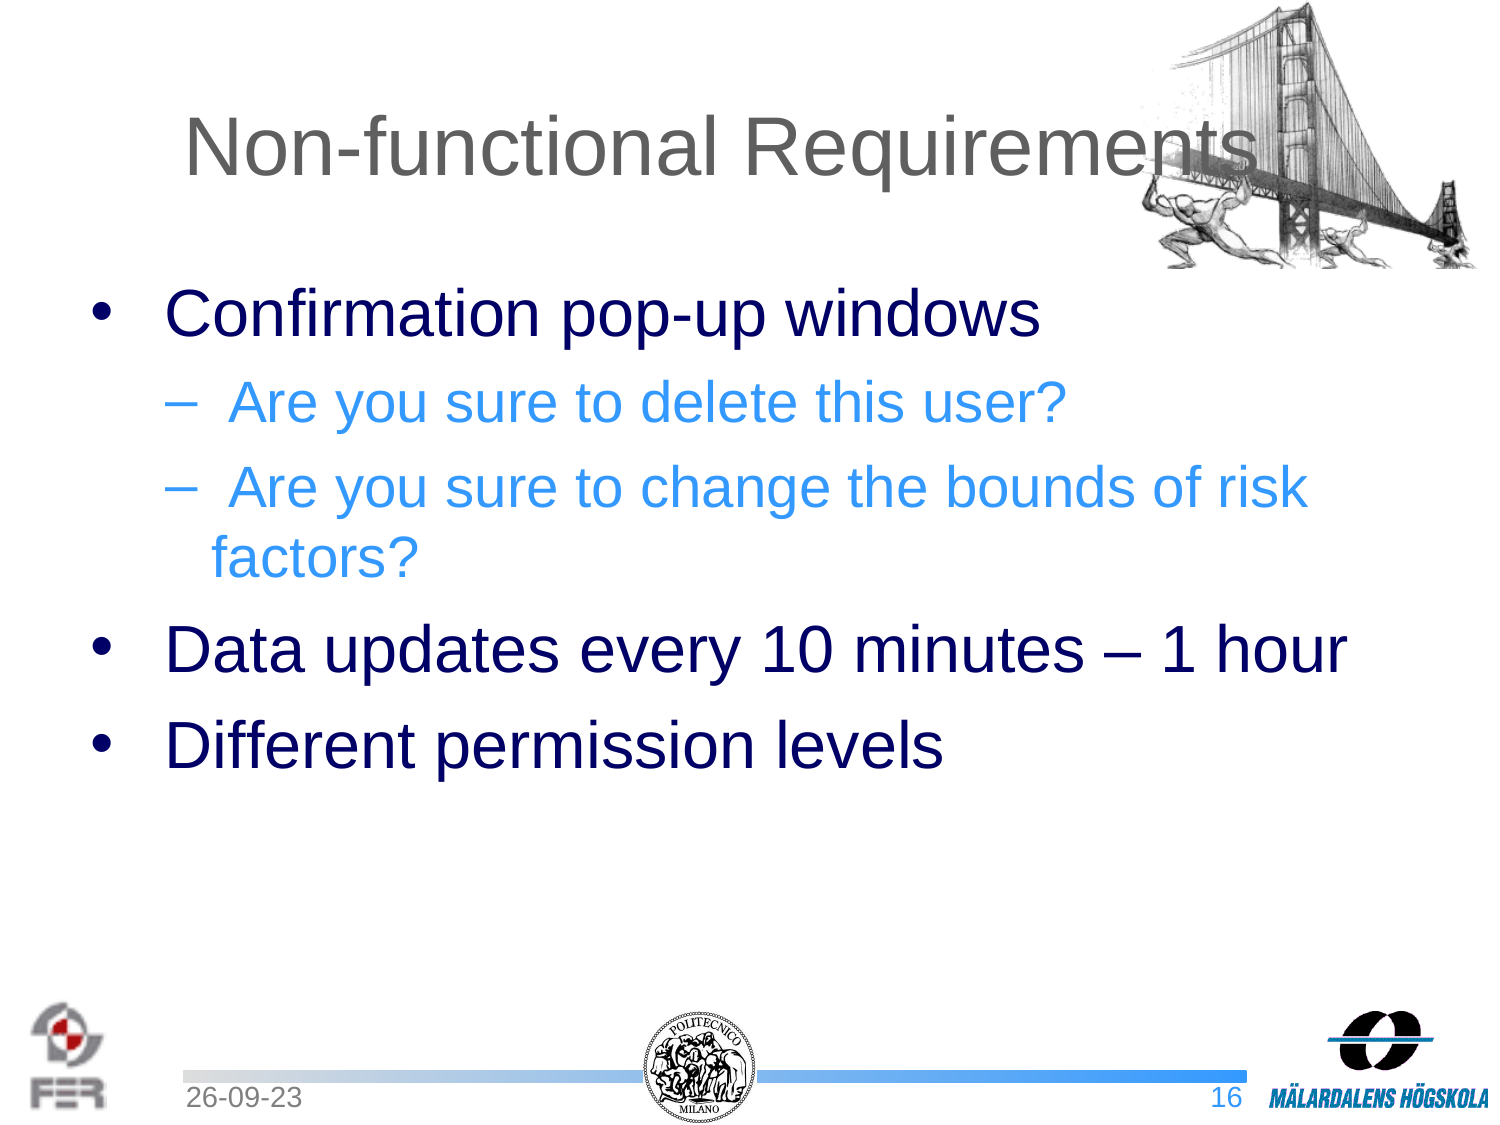

# Non-functional Requirements
 Confirmation pop-up windows
 Are you sure to delete this user?
 Are you sure to change the bounds of risk factors?
 Data updates every 10 minutes – 1 hour
 Different permission levels
26-08-21